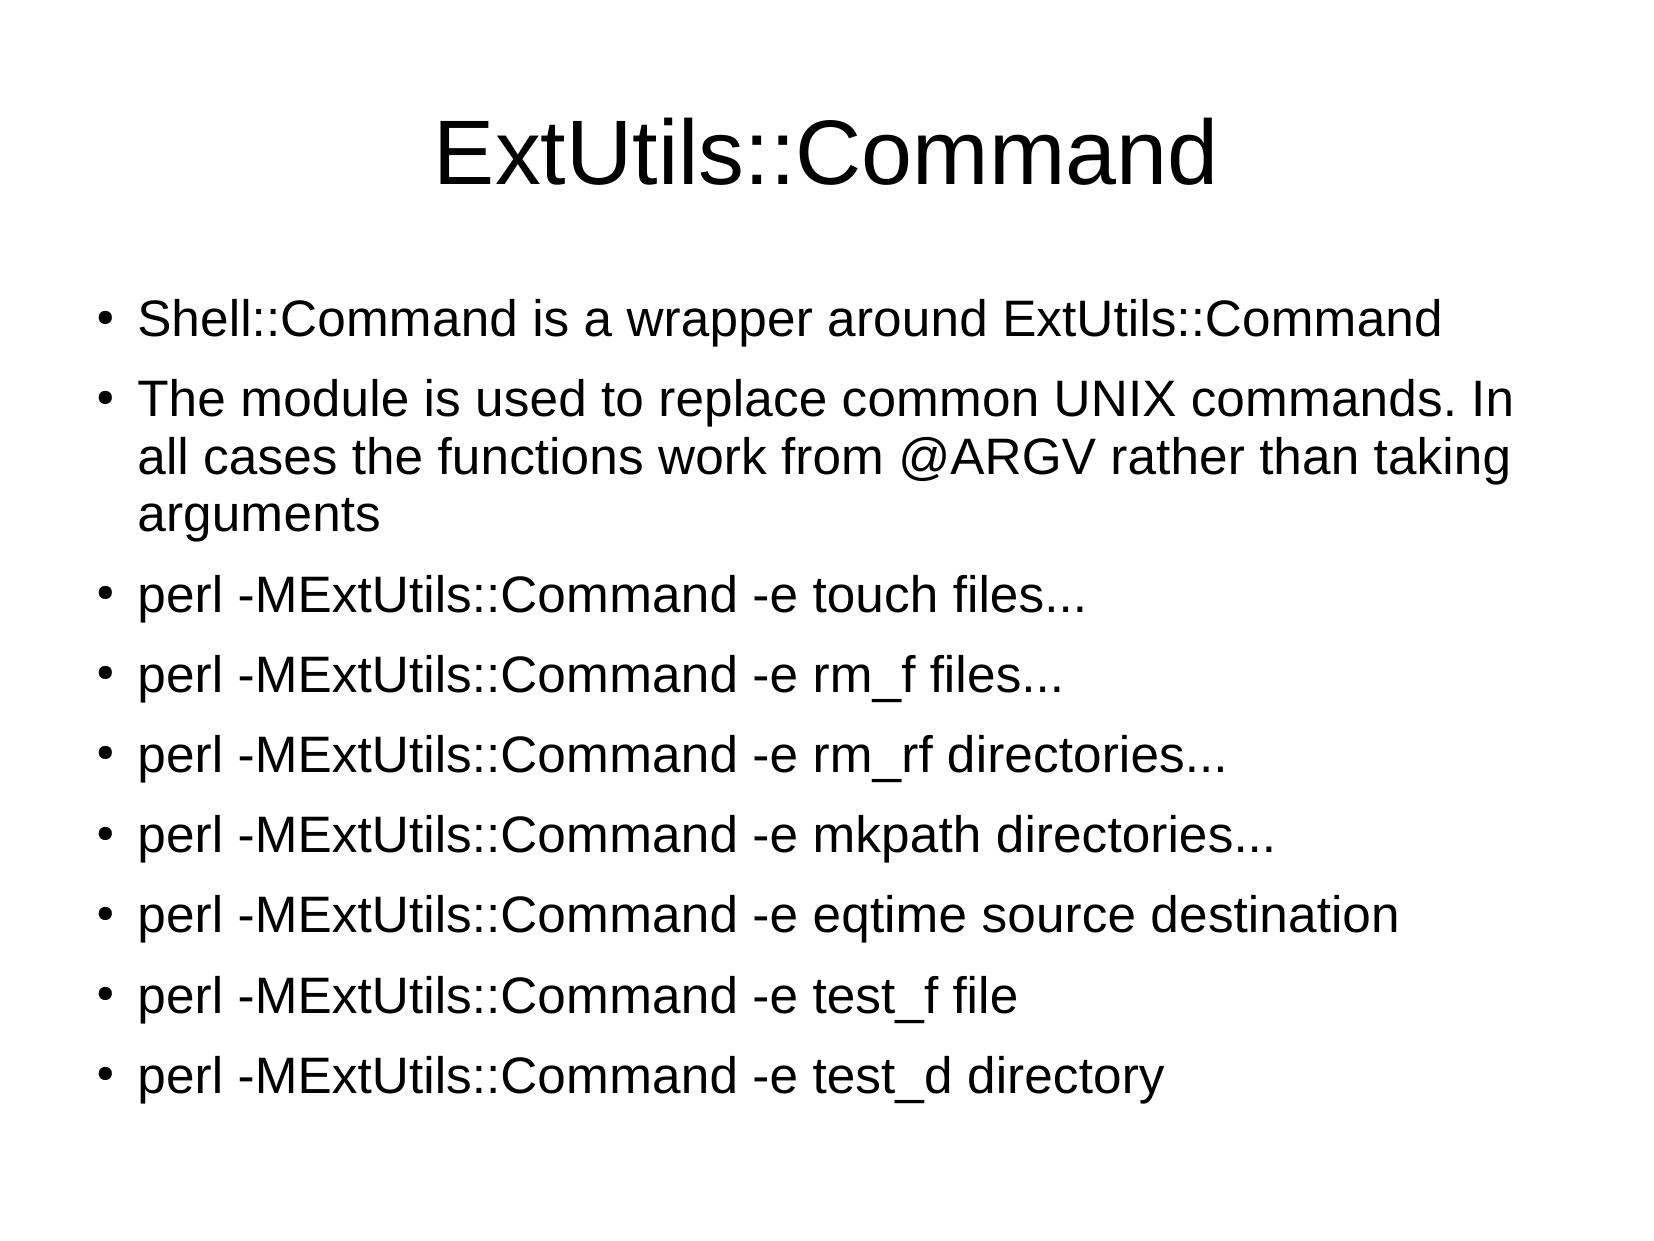

# ExtUtils::Command
Shell::Command is a wrapper around ExtUtils::Command
The module is used to replace common UNIX commands. In all cases the functions work from @ARGV rather than taking arguments
perl -MExtUtils::Command -e touch files...
perl -MExtUtils::Command -e rm_f files...
perl -MExtUtils::Command -e rm_rf directories...
perl -MExtUtils::Command -e mkpath directories...
perl -MExtUtils::Command -e eqtime source destination
perl -MExtUtils::Command -e test_f file
perl -MExtUtils::Command -e test_d directory